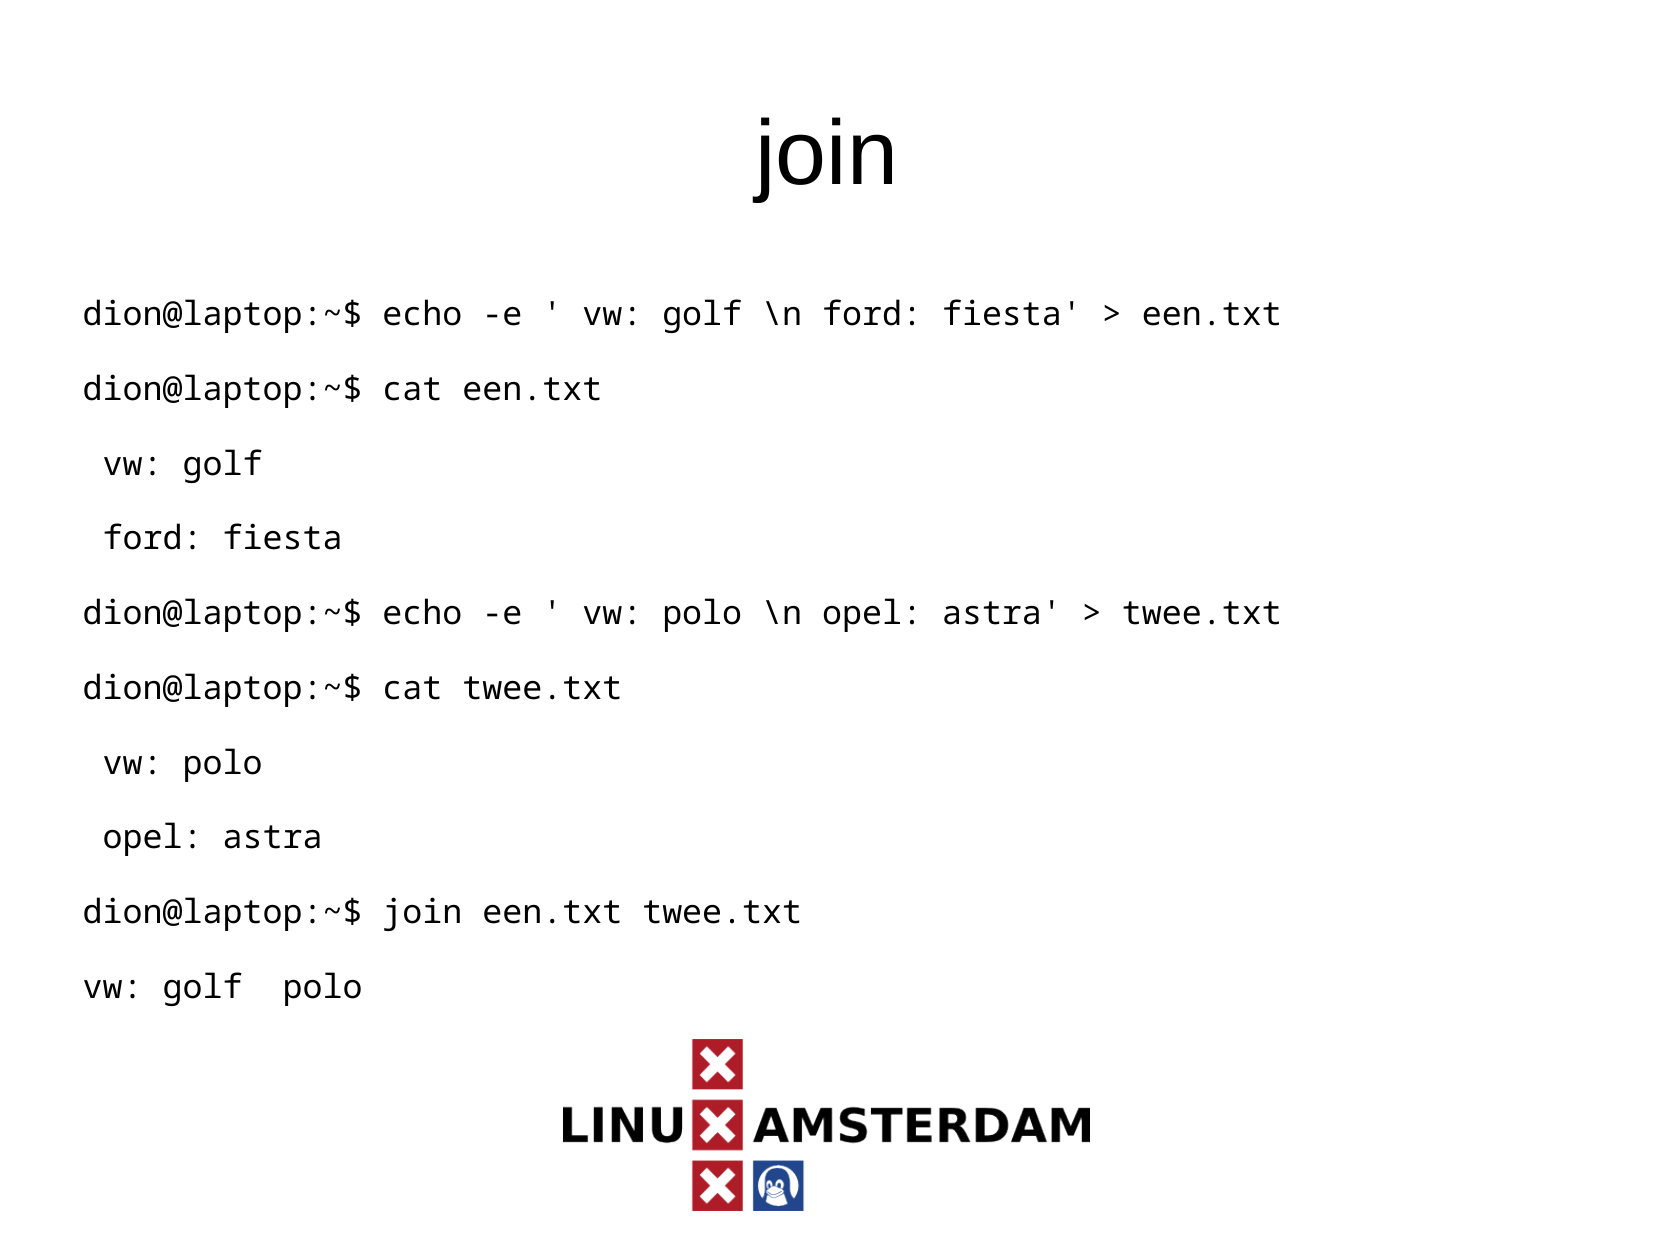

# join
dion@laptop:~$ echo -e ' vw: golf \n ford: fiesta' > een.txt
dion@laptop:~$ cat een.txt
 vw: golf
 ford: fiesta
dion@laptop:~$ echo -e ' vw: polo \n opel: astra' > twee.txt
dion@laptop:~$ cat twee.txt
 vw: polo
 opel: astra
dion@laptop:~$ join een.txt twee.txt
vw: golf polo